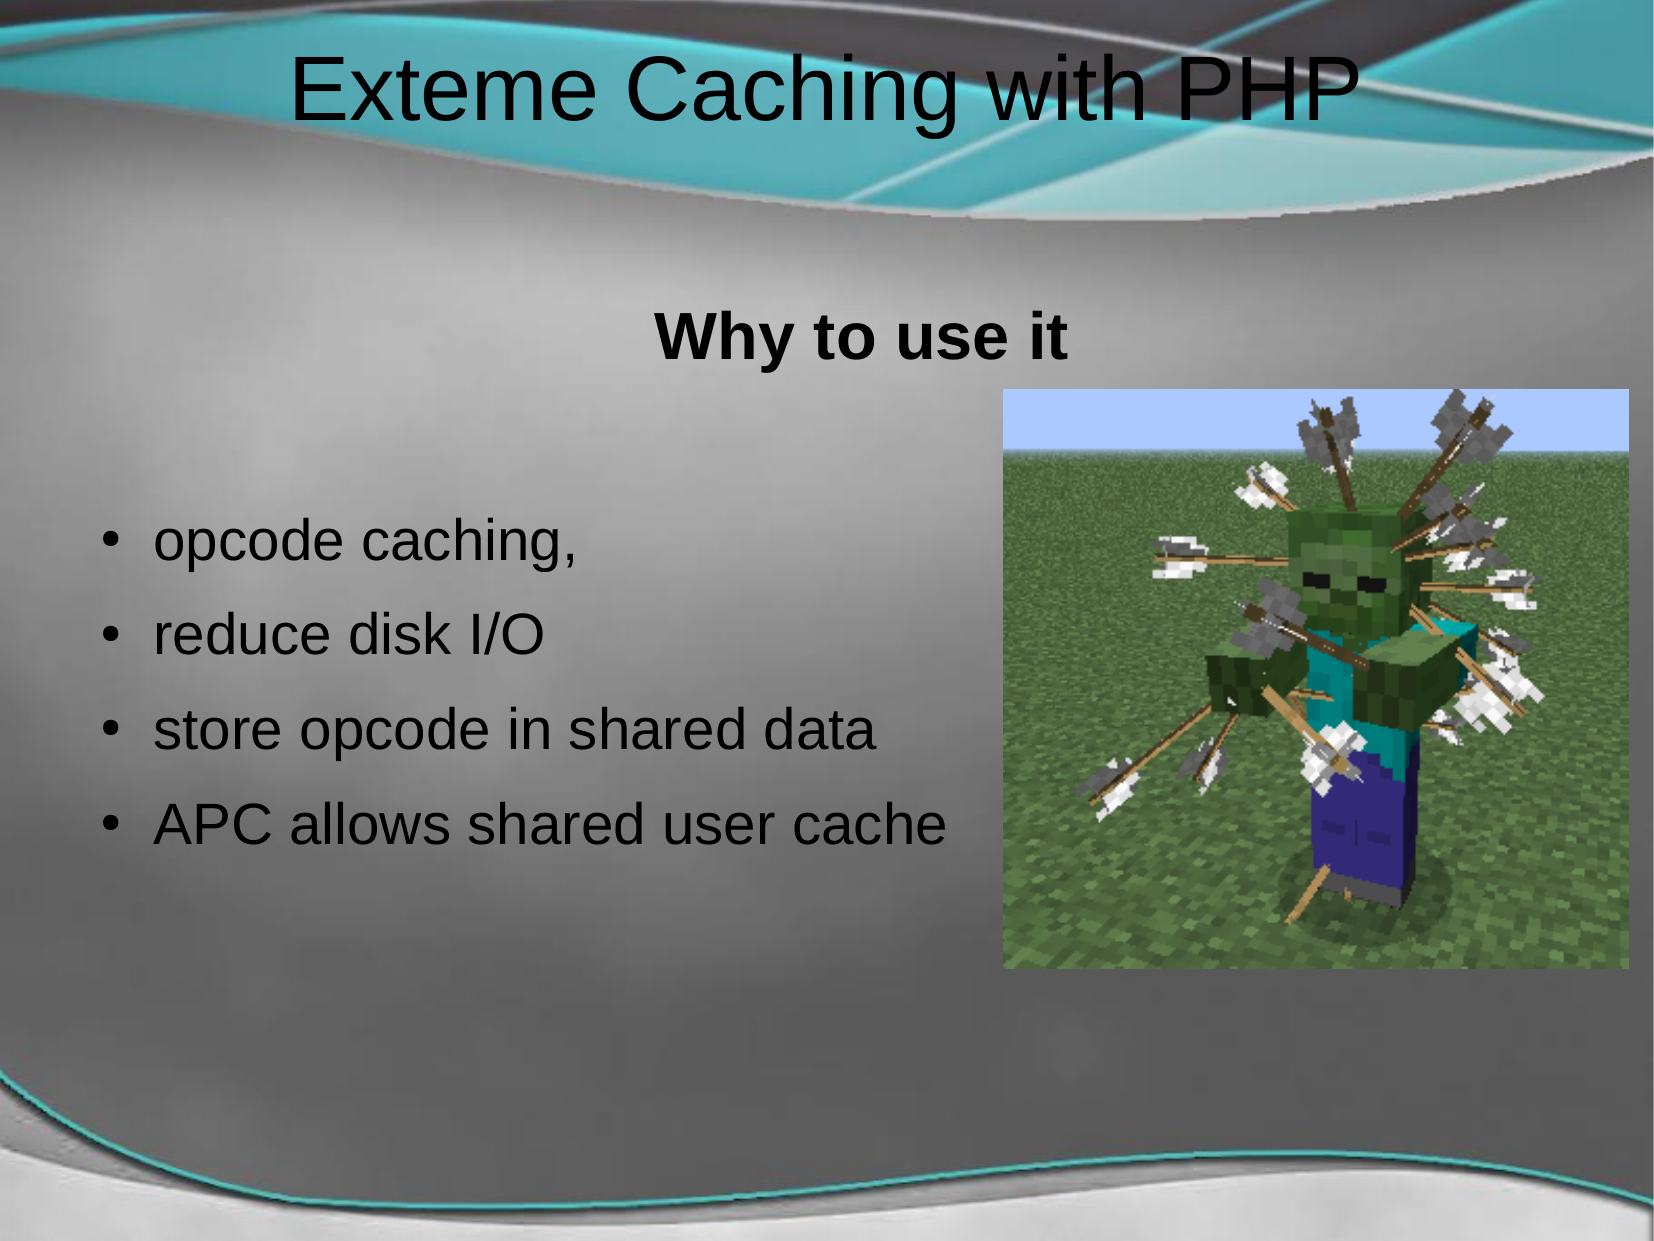

Exteme Caching with PHP
# Why to use it
opcode caching,
reduce disk I/O
store opcode in shared data
APC allows shared user cache